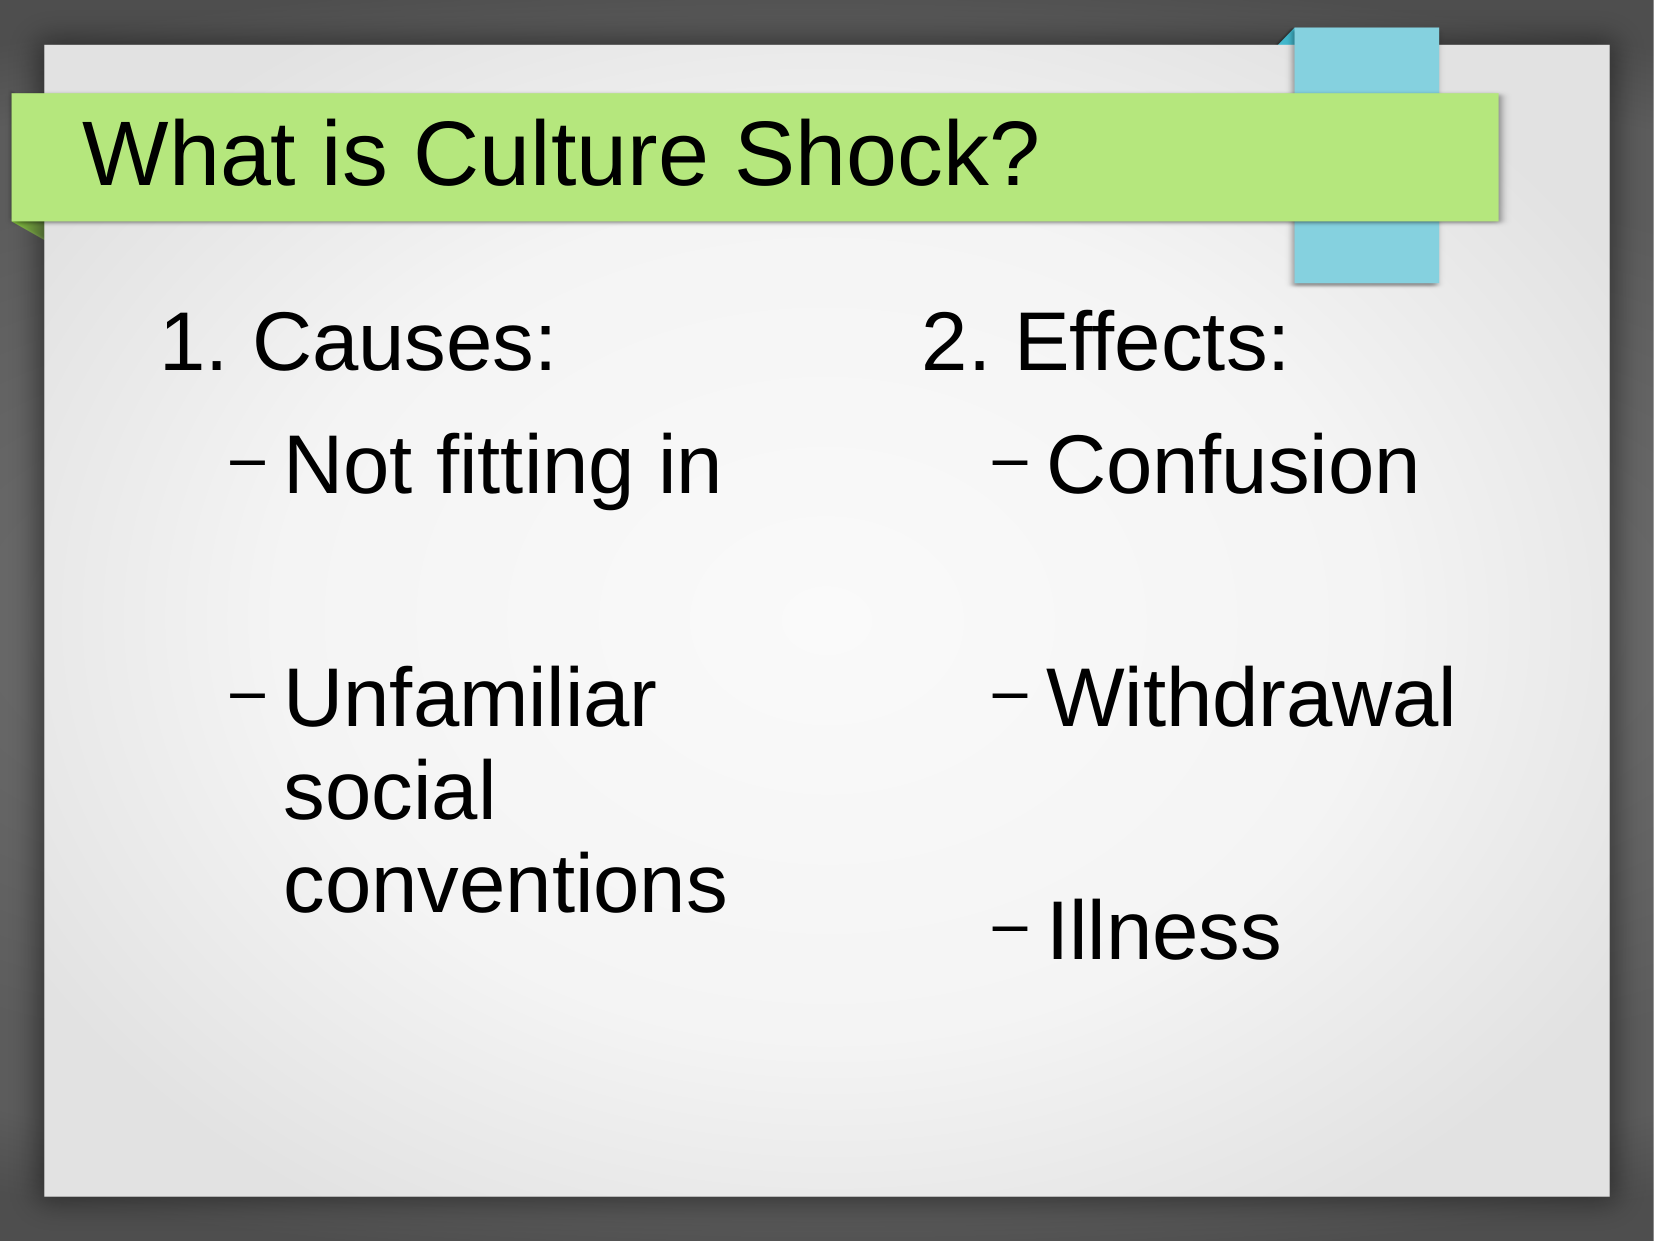

# What is Culture Shock?
 Causes:
Not fitting in
Unfamiliar social conventions
 Effects:
Confusion
Withdrawal
Illness